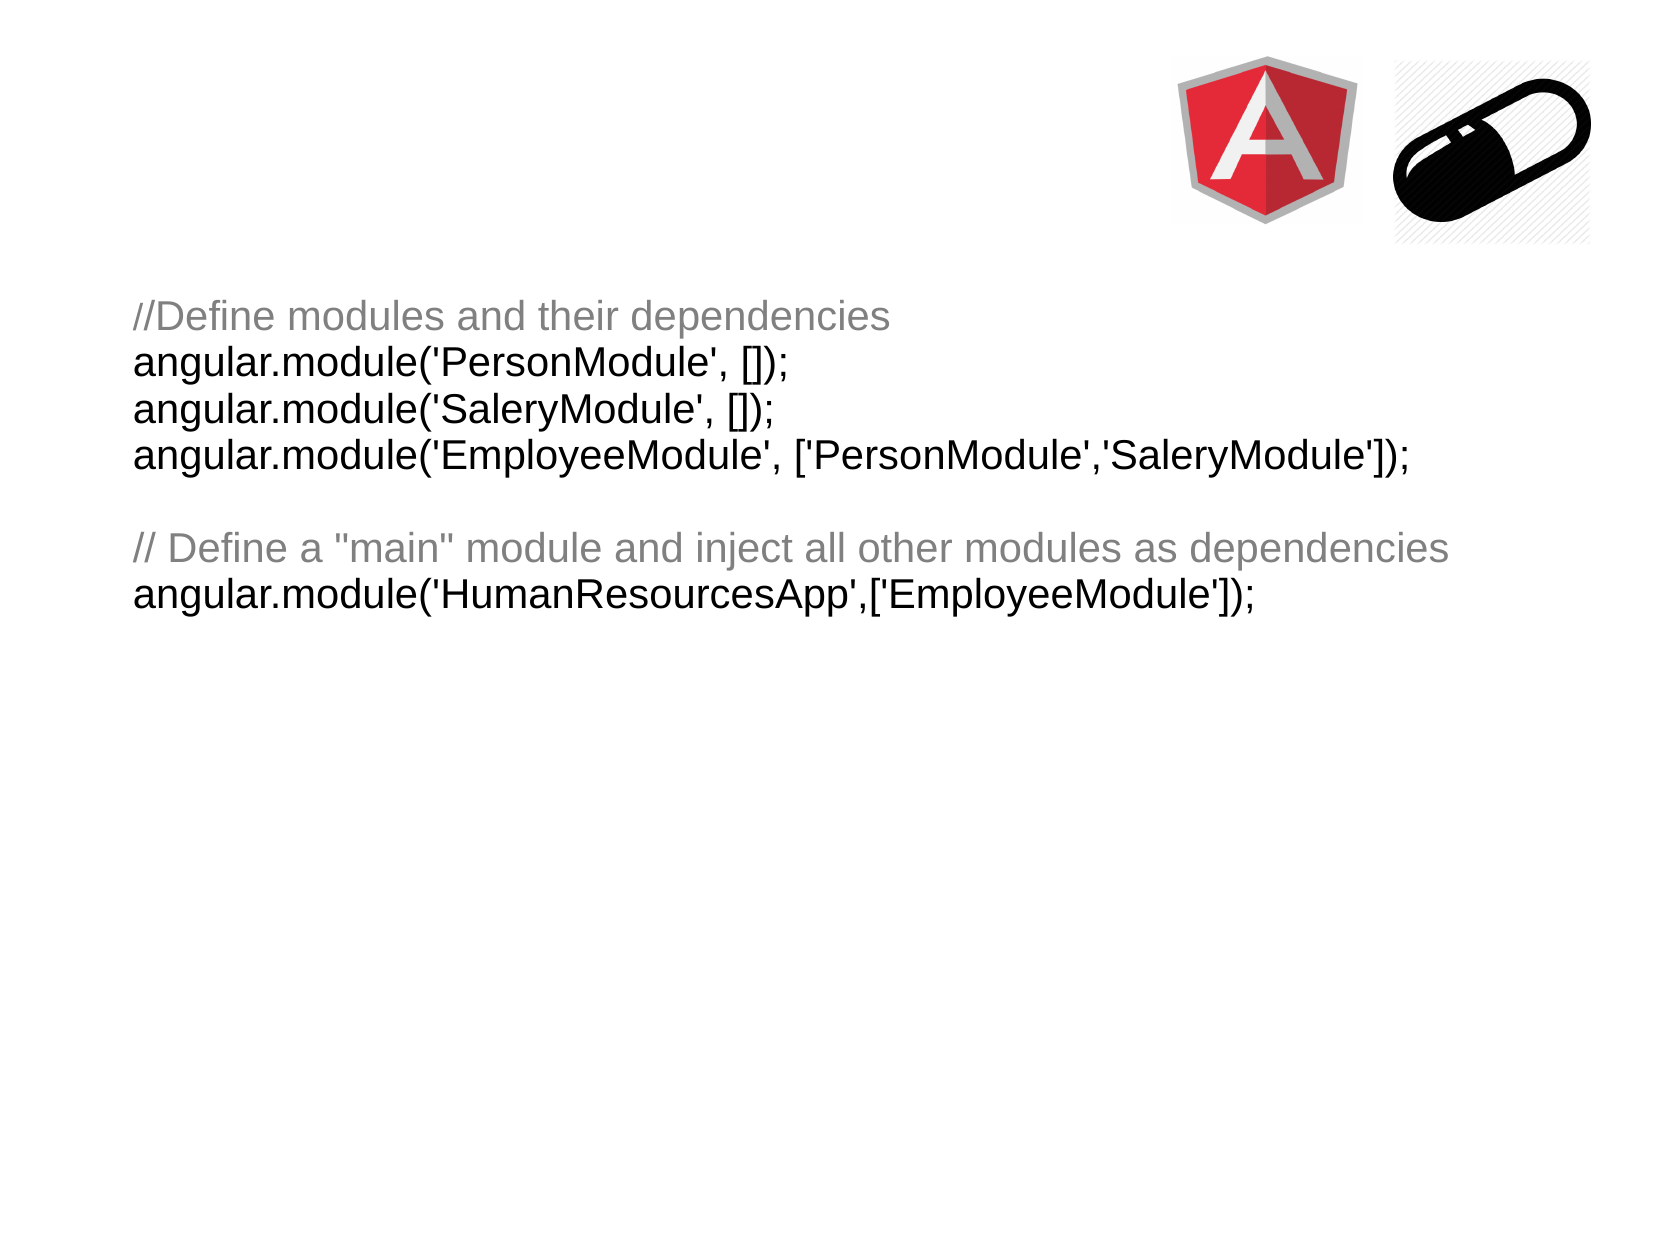

//Define modules and their dependencies
angular.module('PersonModule', []);
angular.module('SaleryModule', []);
angular.module('EmployeeModule', ['PersonModule','SaleryModule']);
// Define a "main" module and inject all other modules as dependencies
angular.module('HumanResourcesApp',['EmployeeModule']);